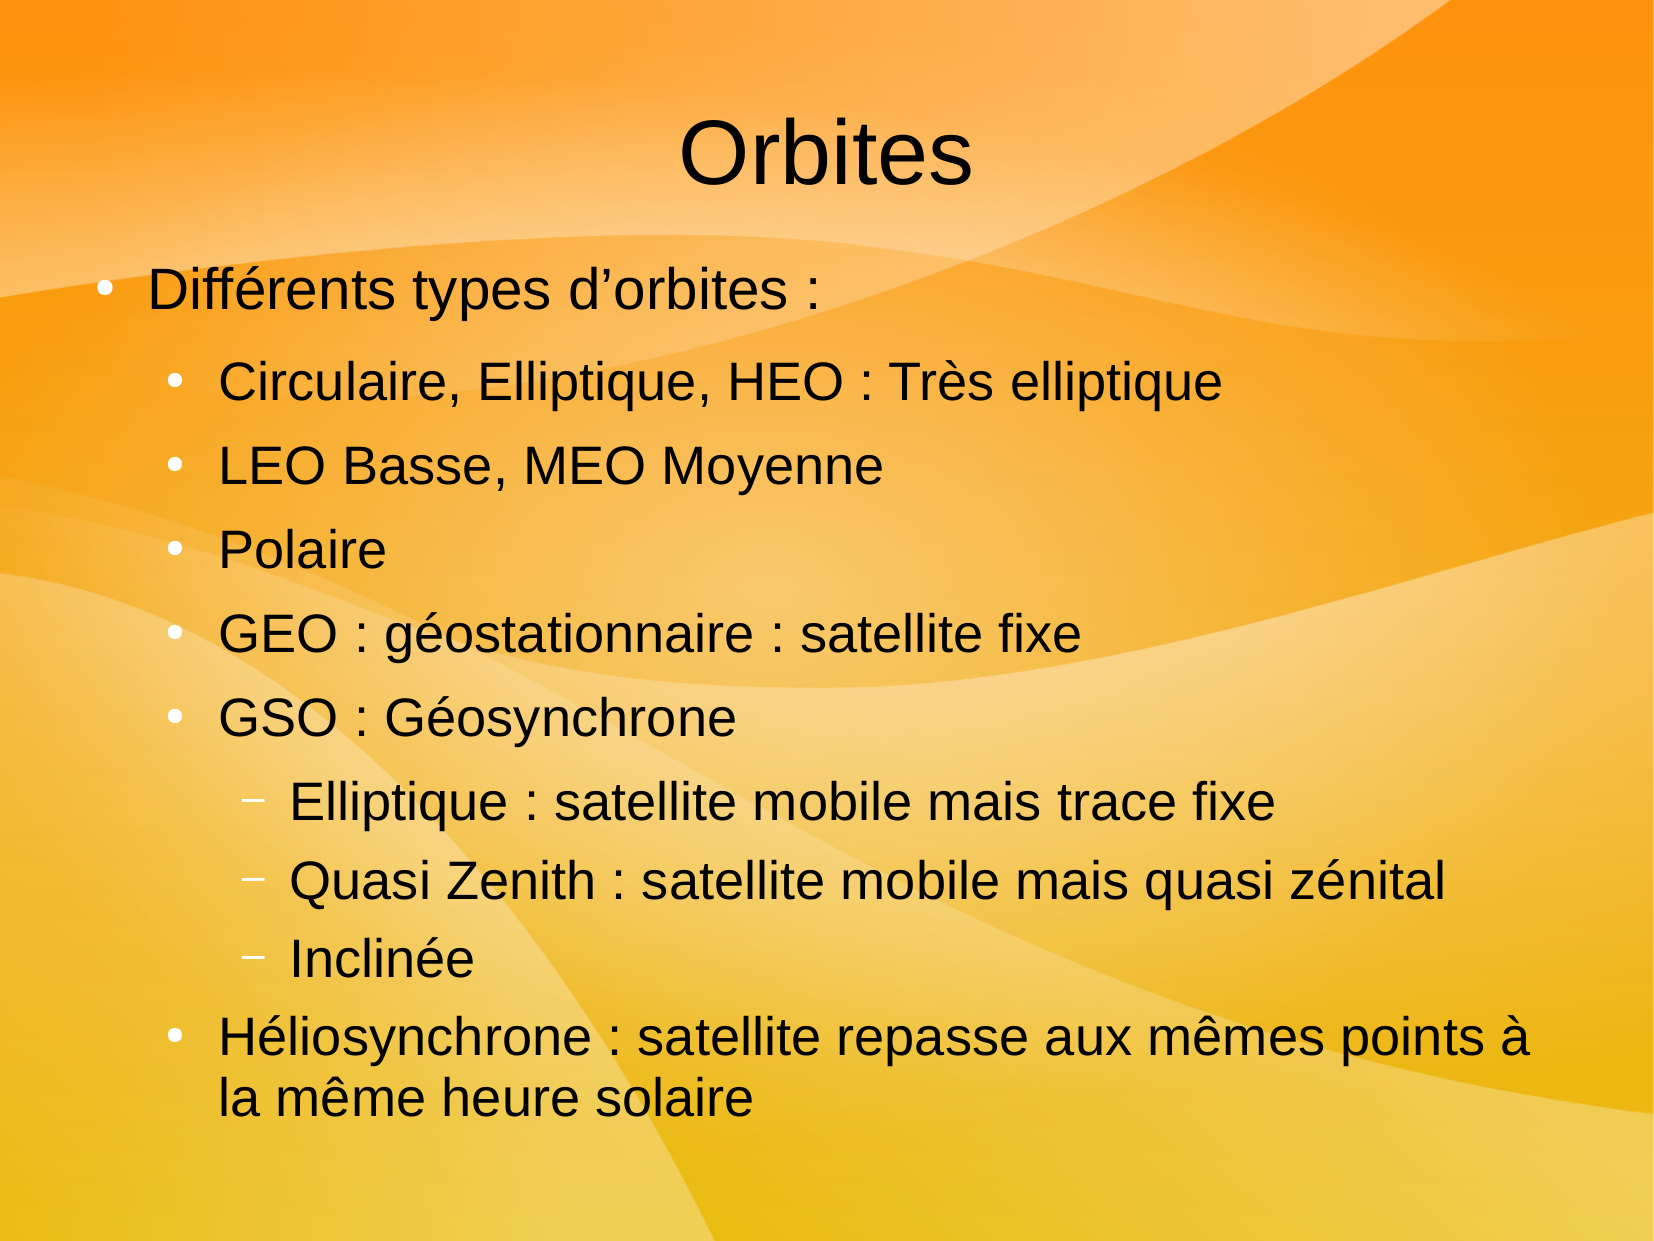

# Orbites
Différents types d’orbites :
Circulaire, Elliptique, HEO : Très elliptique
LEO Basse, MEO Moyenne
Polaire
GEO : géostationnaire : satellite fixe
GSO : Géosynchrone
Elliptique : satellite mobile mais trace fixe
Quasi Zenith : satellite mobile mais quasi zénital
Inclinée
Héliosynchrone : satellite repasse aux mêmes points à la même heure solaire